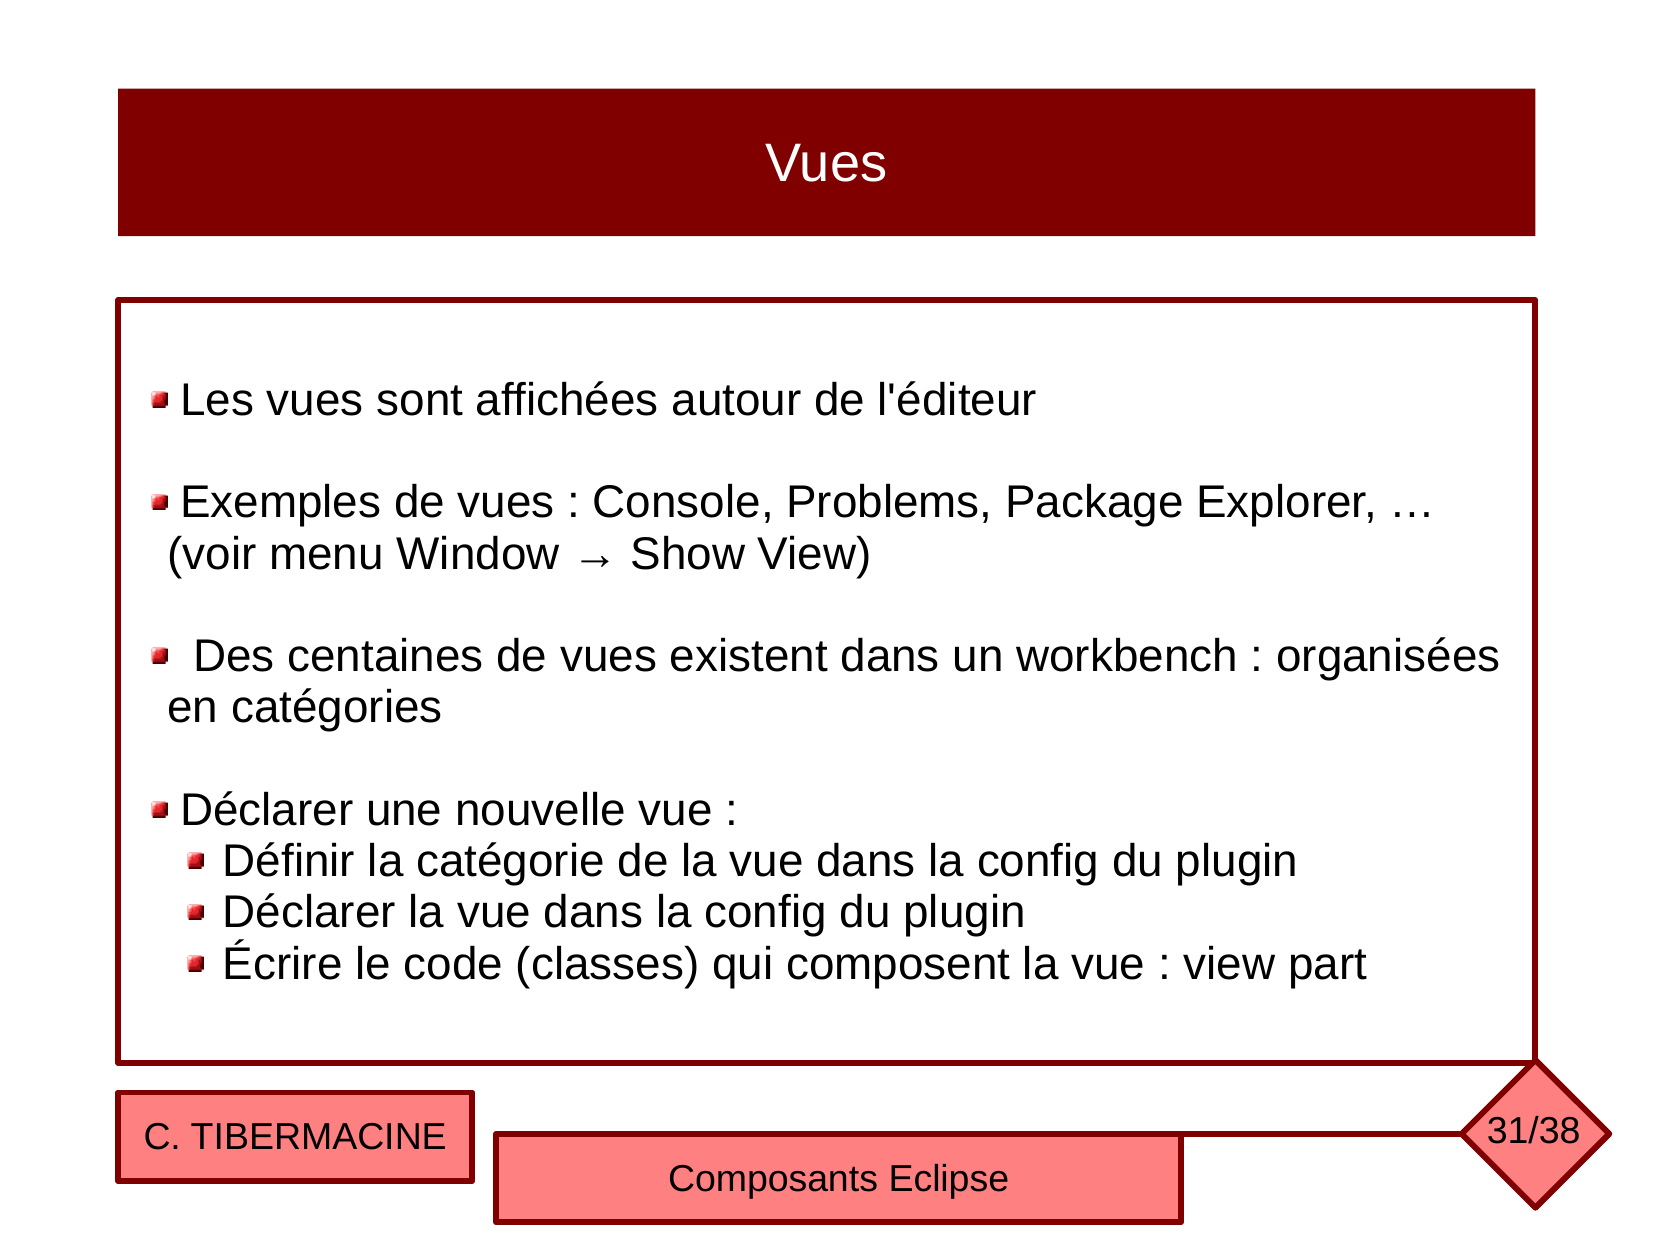

Vues
 Les vues sont affichées autour de l'éditeur
 Exemples de vues : Console, Problems, Package Explorer, …
(voir menu Window → Show View)
 Des centaines de vues existent dans un workbench : organisées
en catégories
 Déclarer une nouvelle vue :
Définir la catégorie de la vue dans la config du plugin
Déclarer la vue dans la config du plugin
Écrire le code (classes) qui composent la vue : view part
C. TIBERMACINE
Composants Eclipse